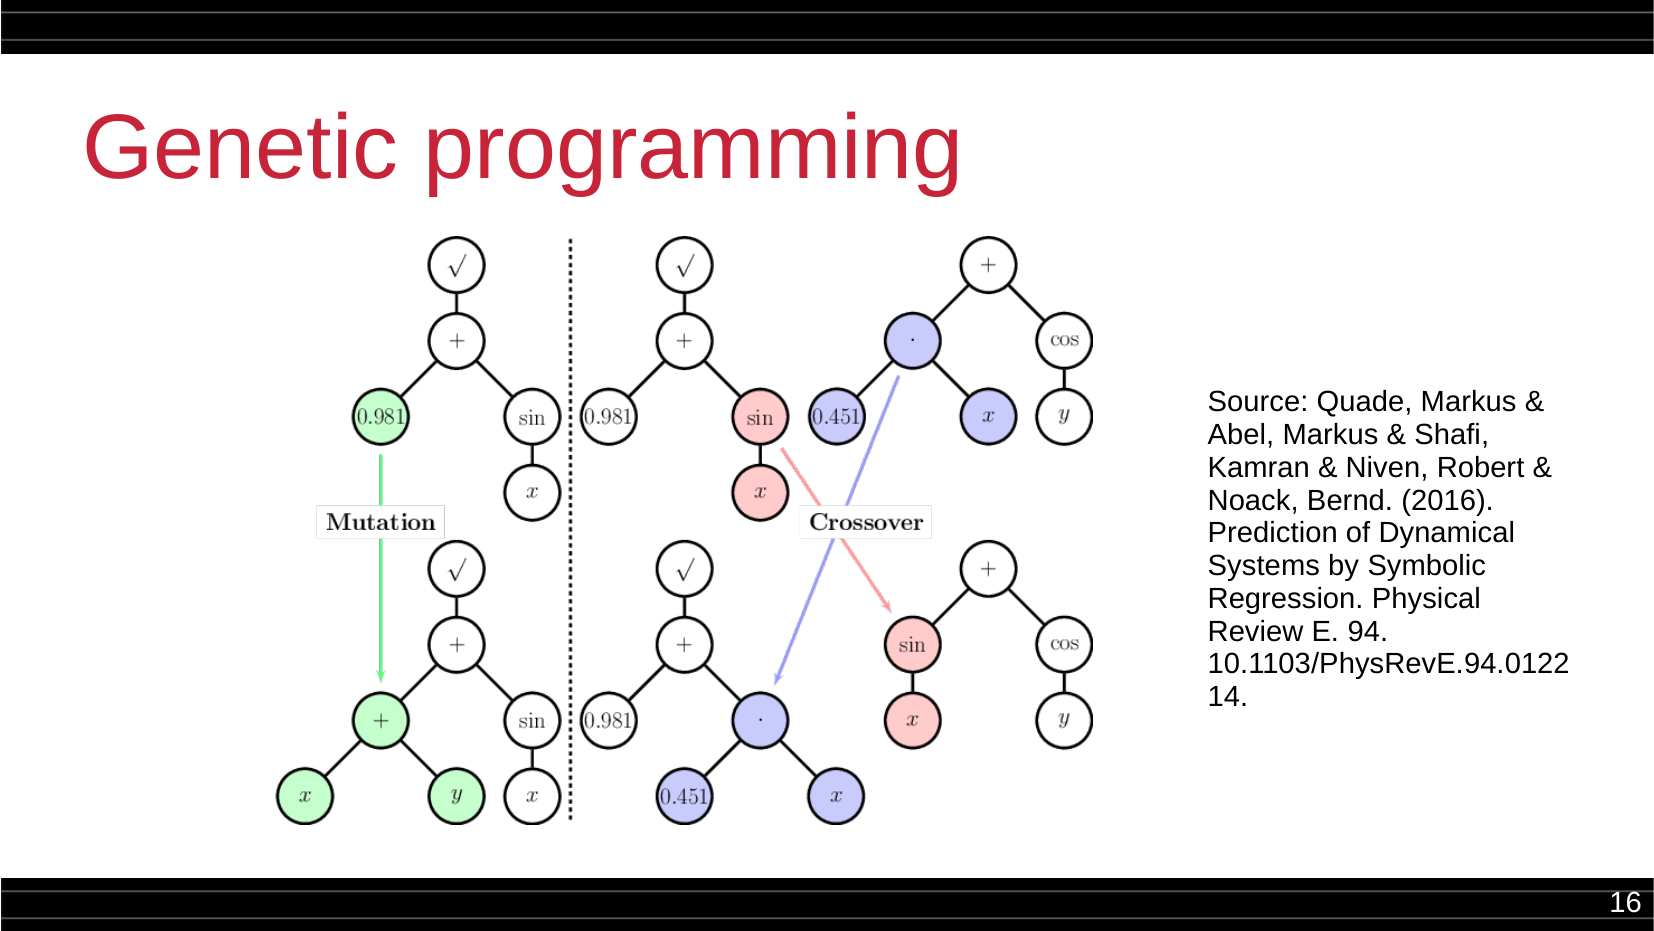

# Genetic programming
Source: Quade, Markus & Abel, Markus & Shafi, Kamran & Niven, Robert & Noack, Bernd. (2016). Prediction of Dynamical Systems by Symbolic Regression. Physical Review E. 94. 10.1103/PhysRevE.94.012214.